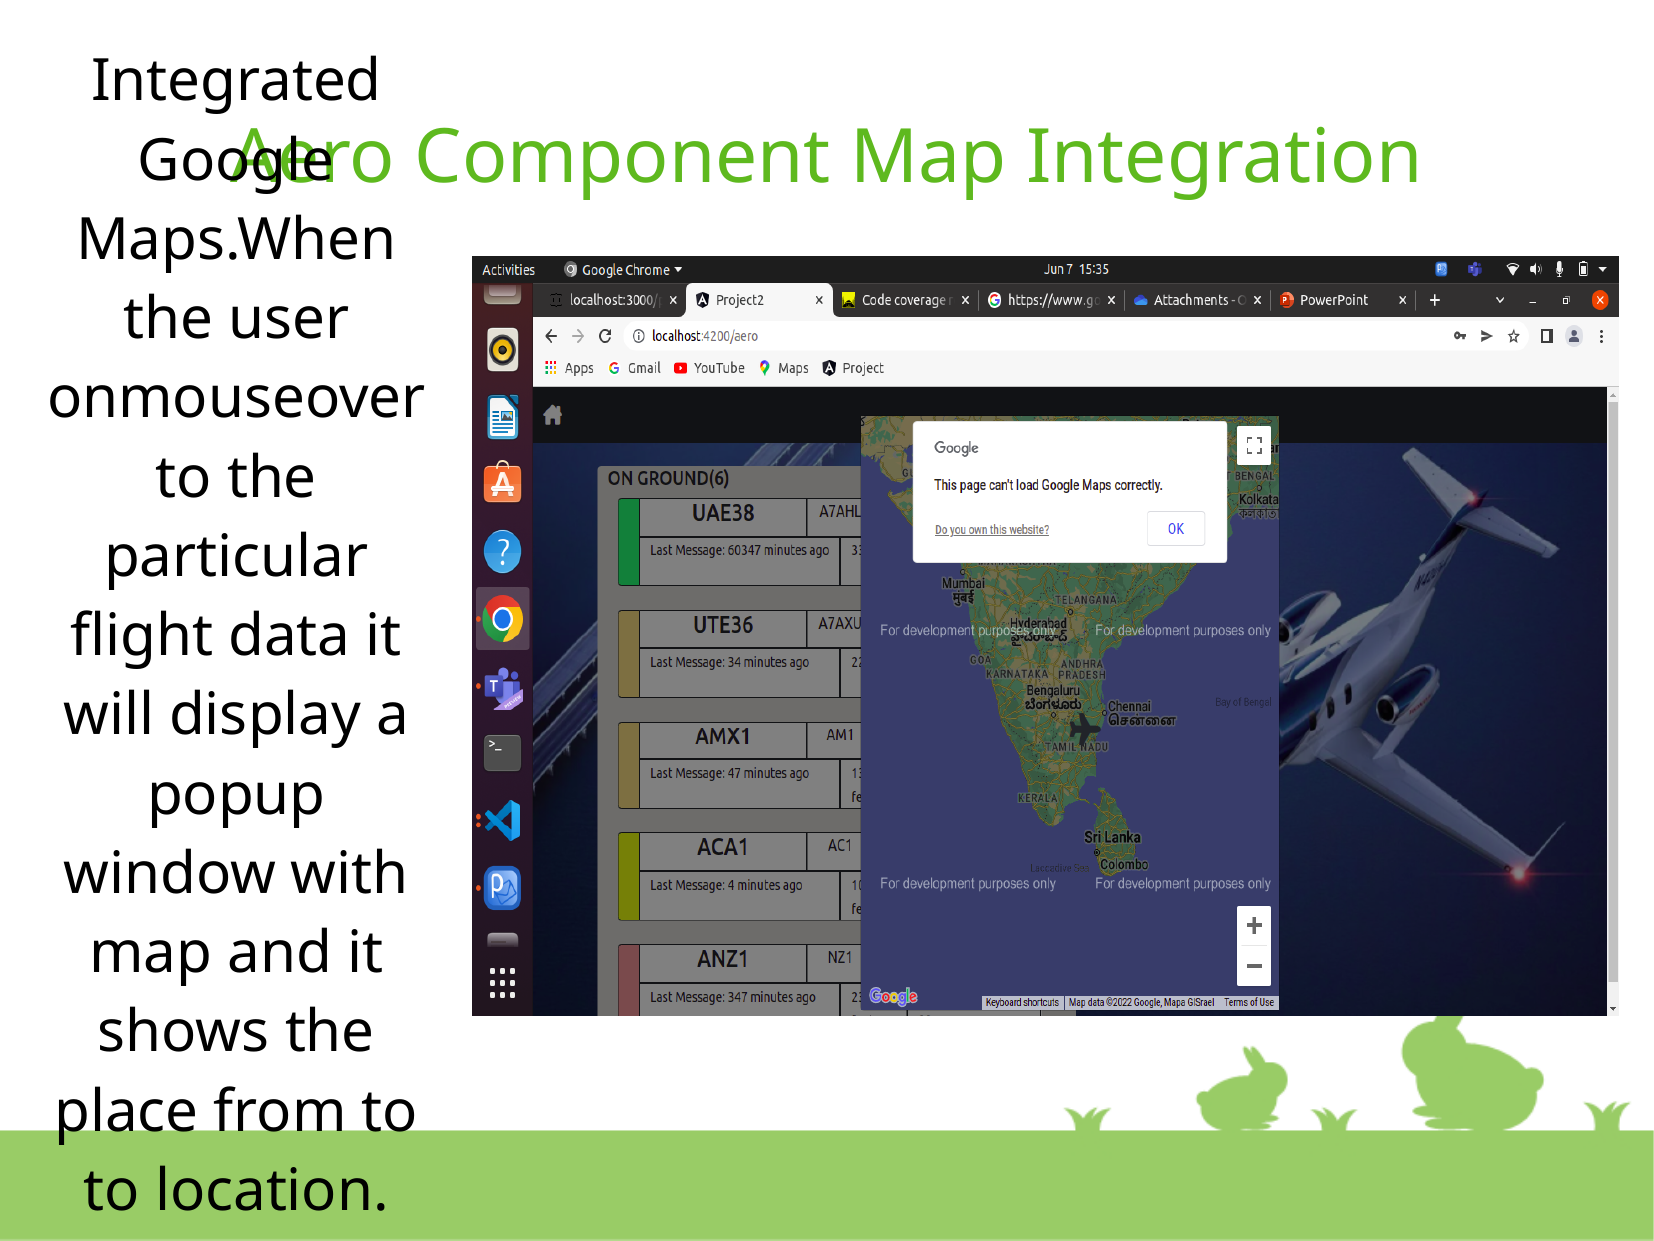

Integrated Google Maps.When the user onmouseover to the particular flight data it will display a popup window with map and it shows the place from to to location.
# Aero Component Map Integration